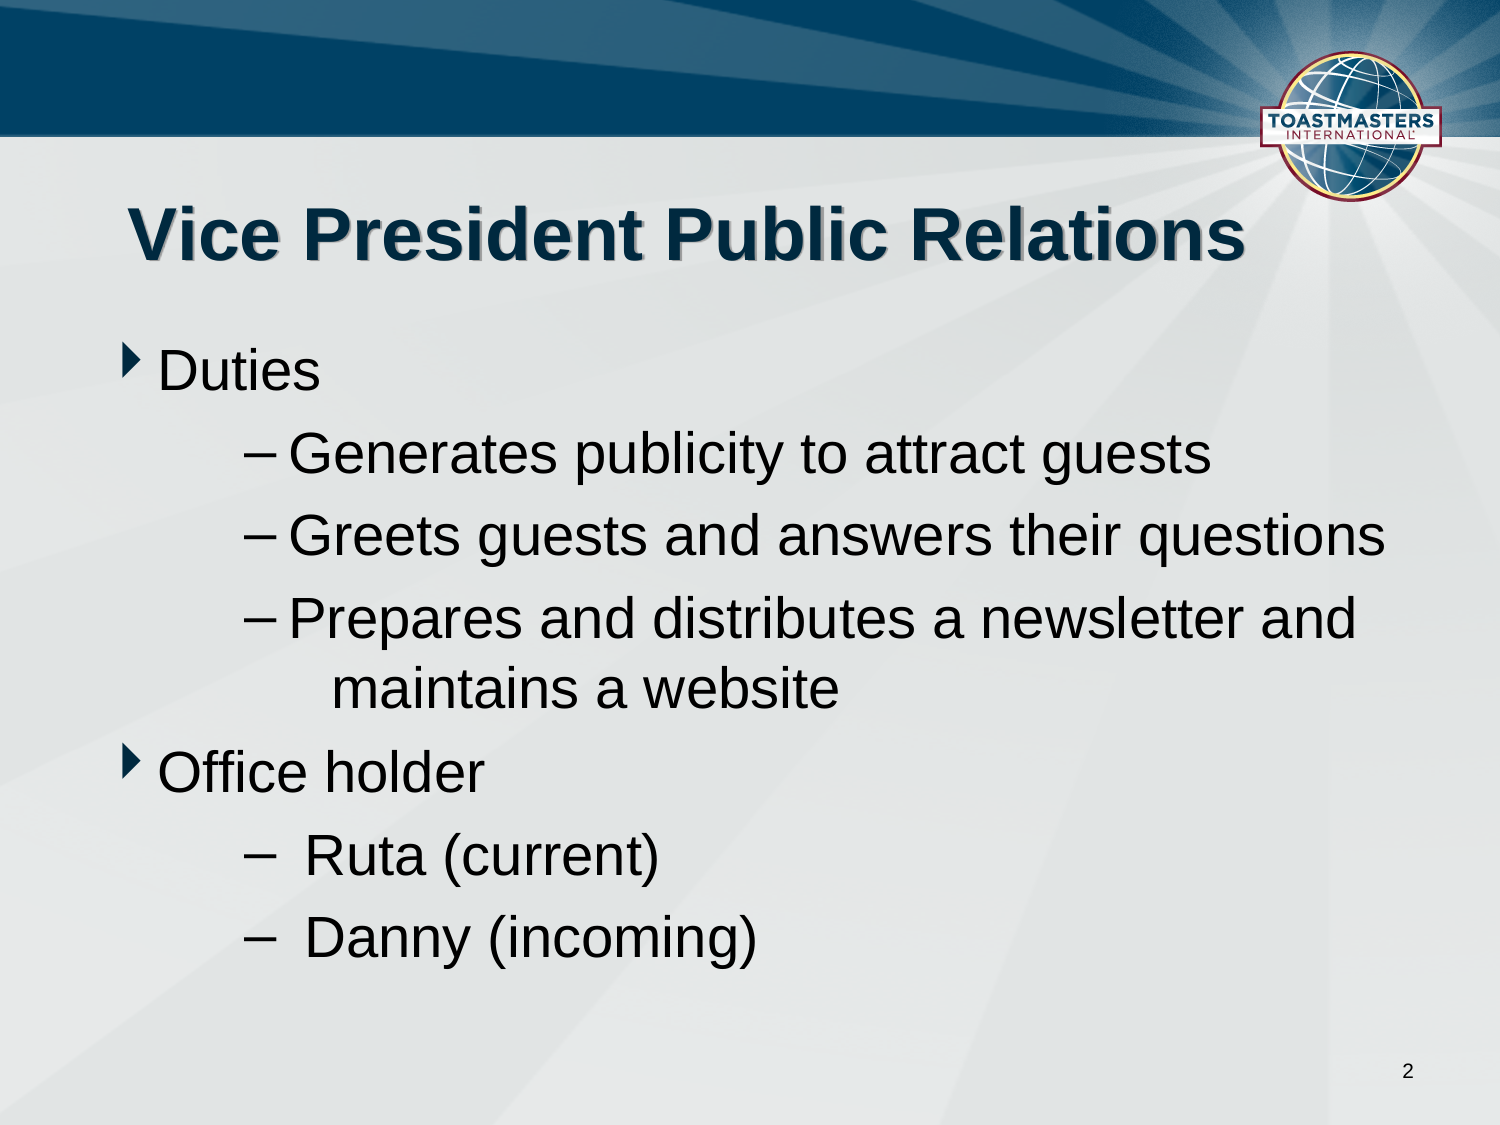

Vice President Public Relations
# Duties
Generates publicity to attract guests
Greets guests and answers their questions
Prepares and distributes a newsletter and maintains a website
Office holder
 Ruta (current)
 Danny (incoming)
2